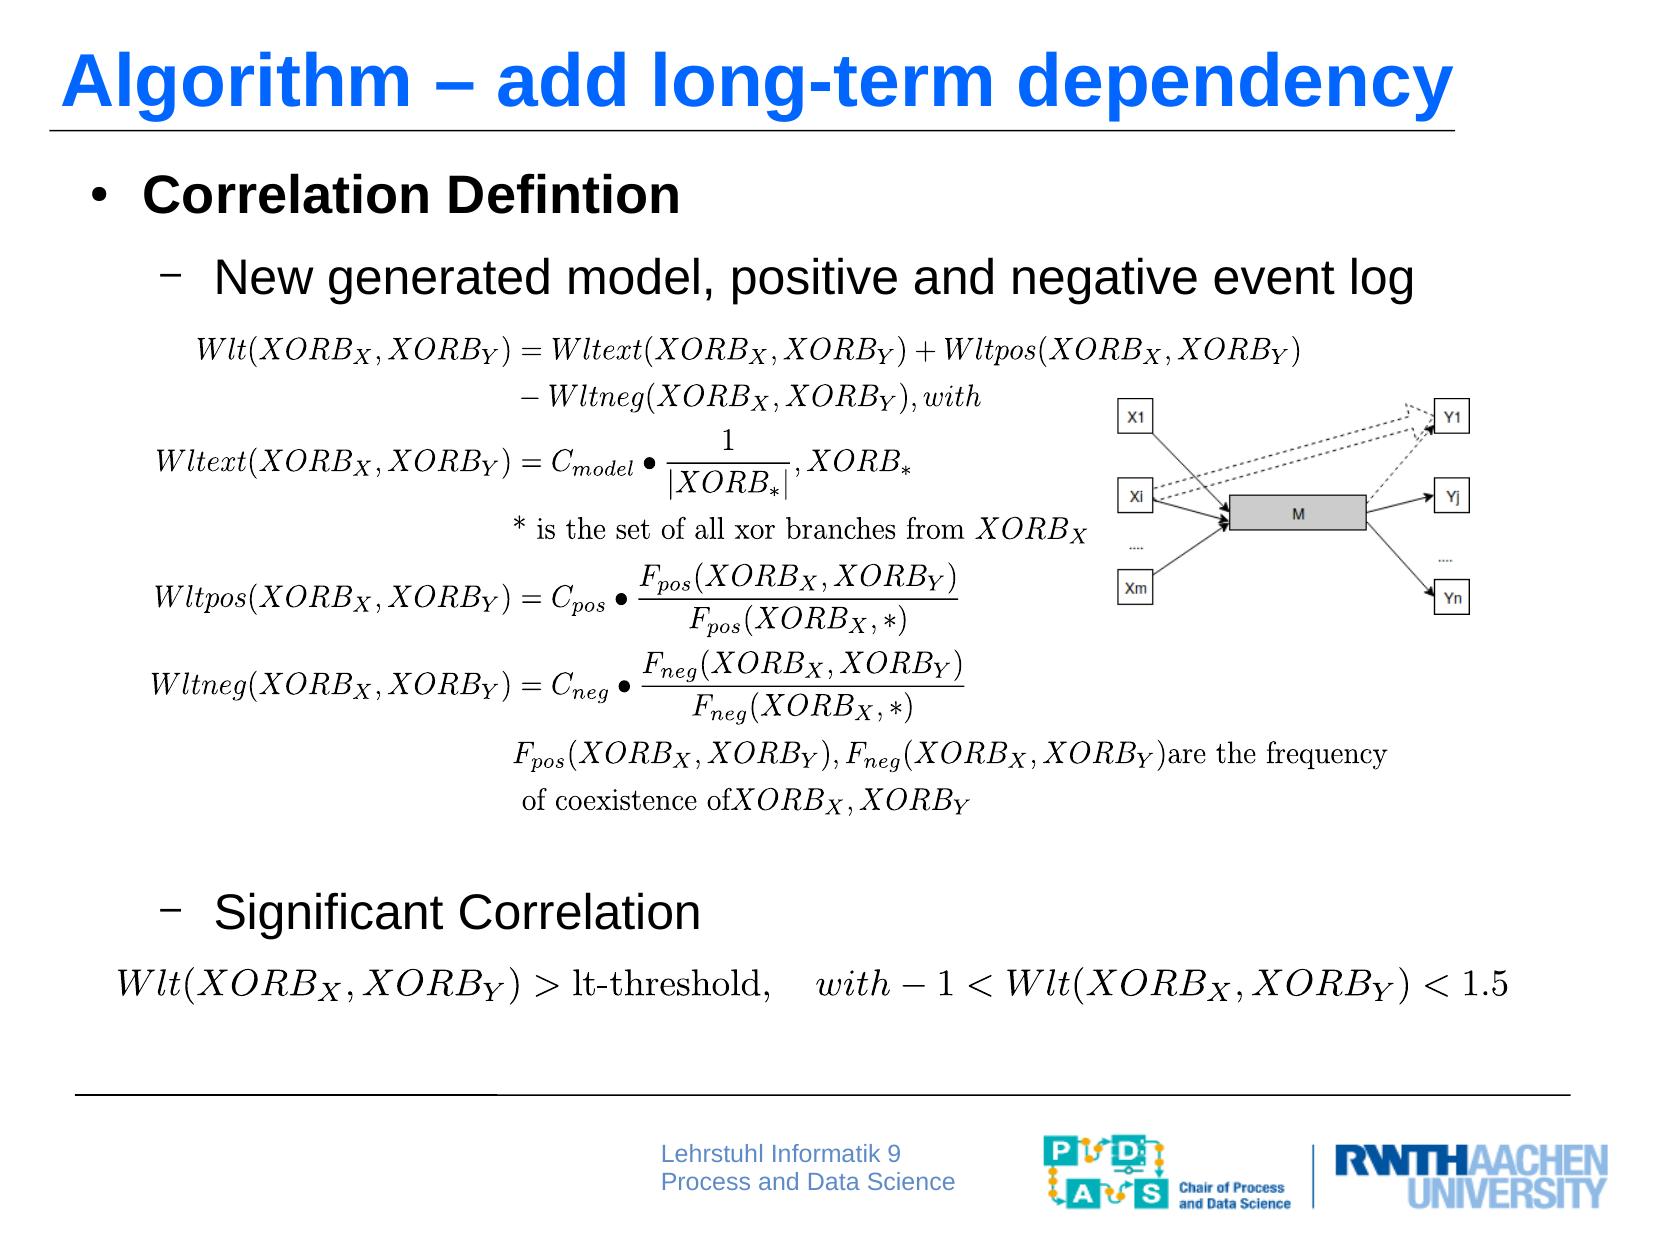

# Algorithm – add long-term dependency
Correlation Defintion
New generated model, positive and negative event log
Significant Correlation